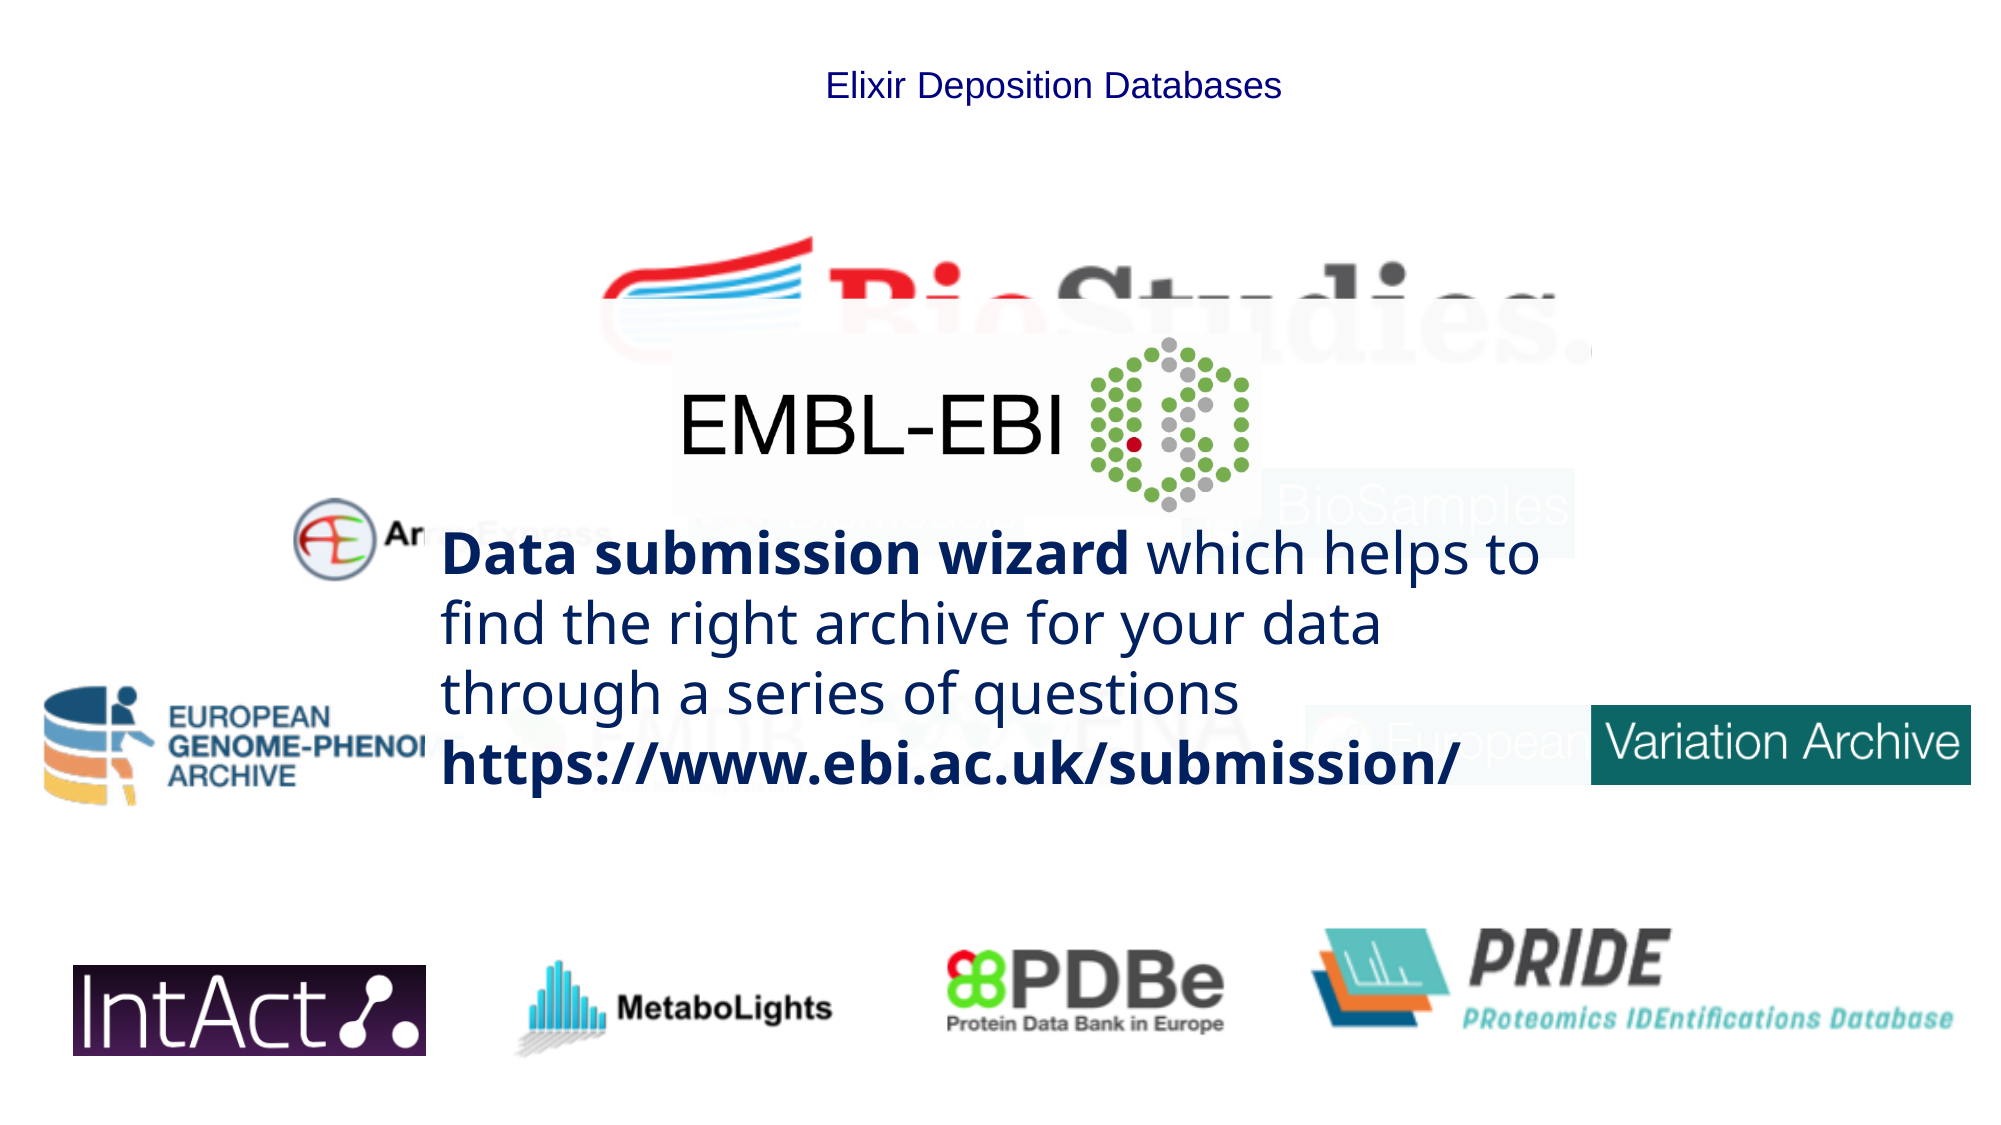

Elixir Deposition Databases
Data submission wizard which helps to find the right archive for your data through a series of questions
https://www.ebi.ac.uk/submission/